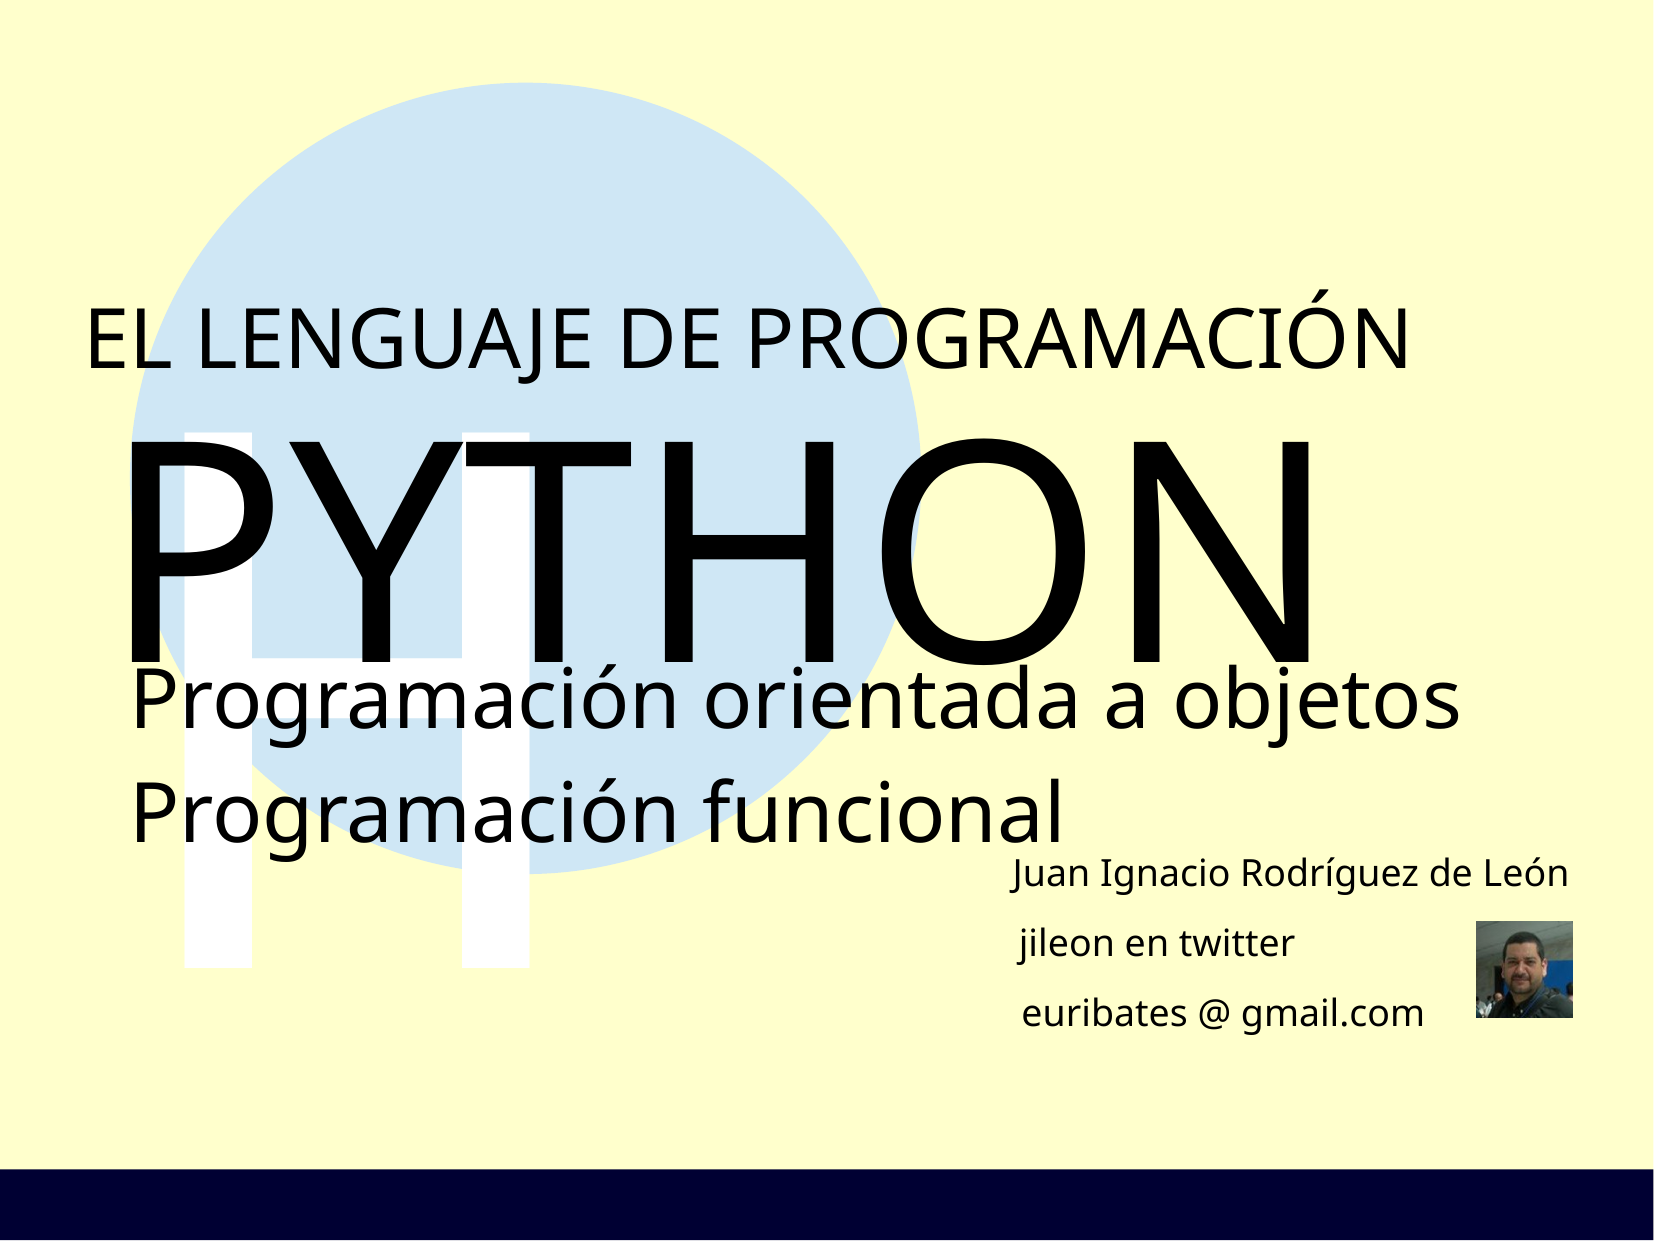

H
EL LENGUAJE DE PROGRAMACIÓN
PYTHON
Programación orientada a objetos
Programación funcional
Juan Ignacio Rodríguez de León
jileon en twitter
euribates @ gmail.com